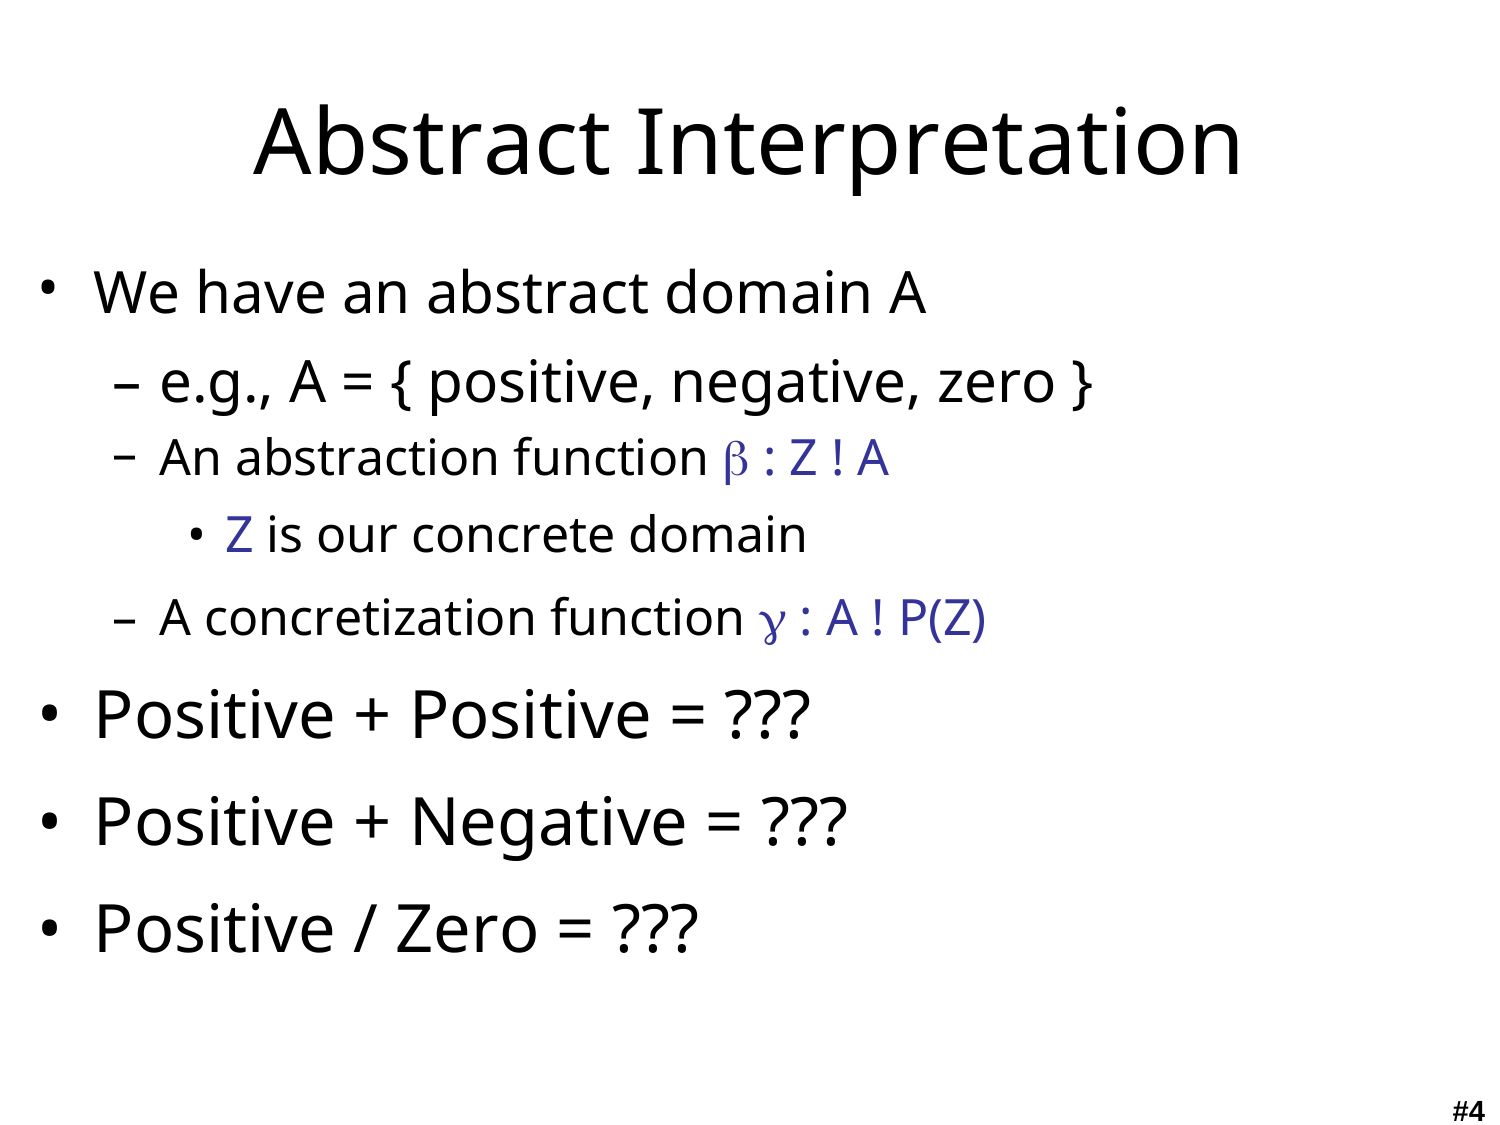

# Abstract Interpretation
We have an abstract domain A
e.g., A = { positive, negative, zero }
An abstraction function  : Z ! A
Z is our concrete domain
A concretization function  : A ! P(Z)
Positive + Positive = ???
Positive + Negative = ???
Positive / Zero = ???
4